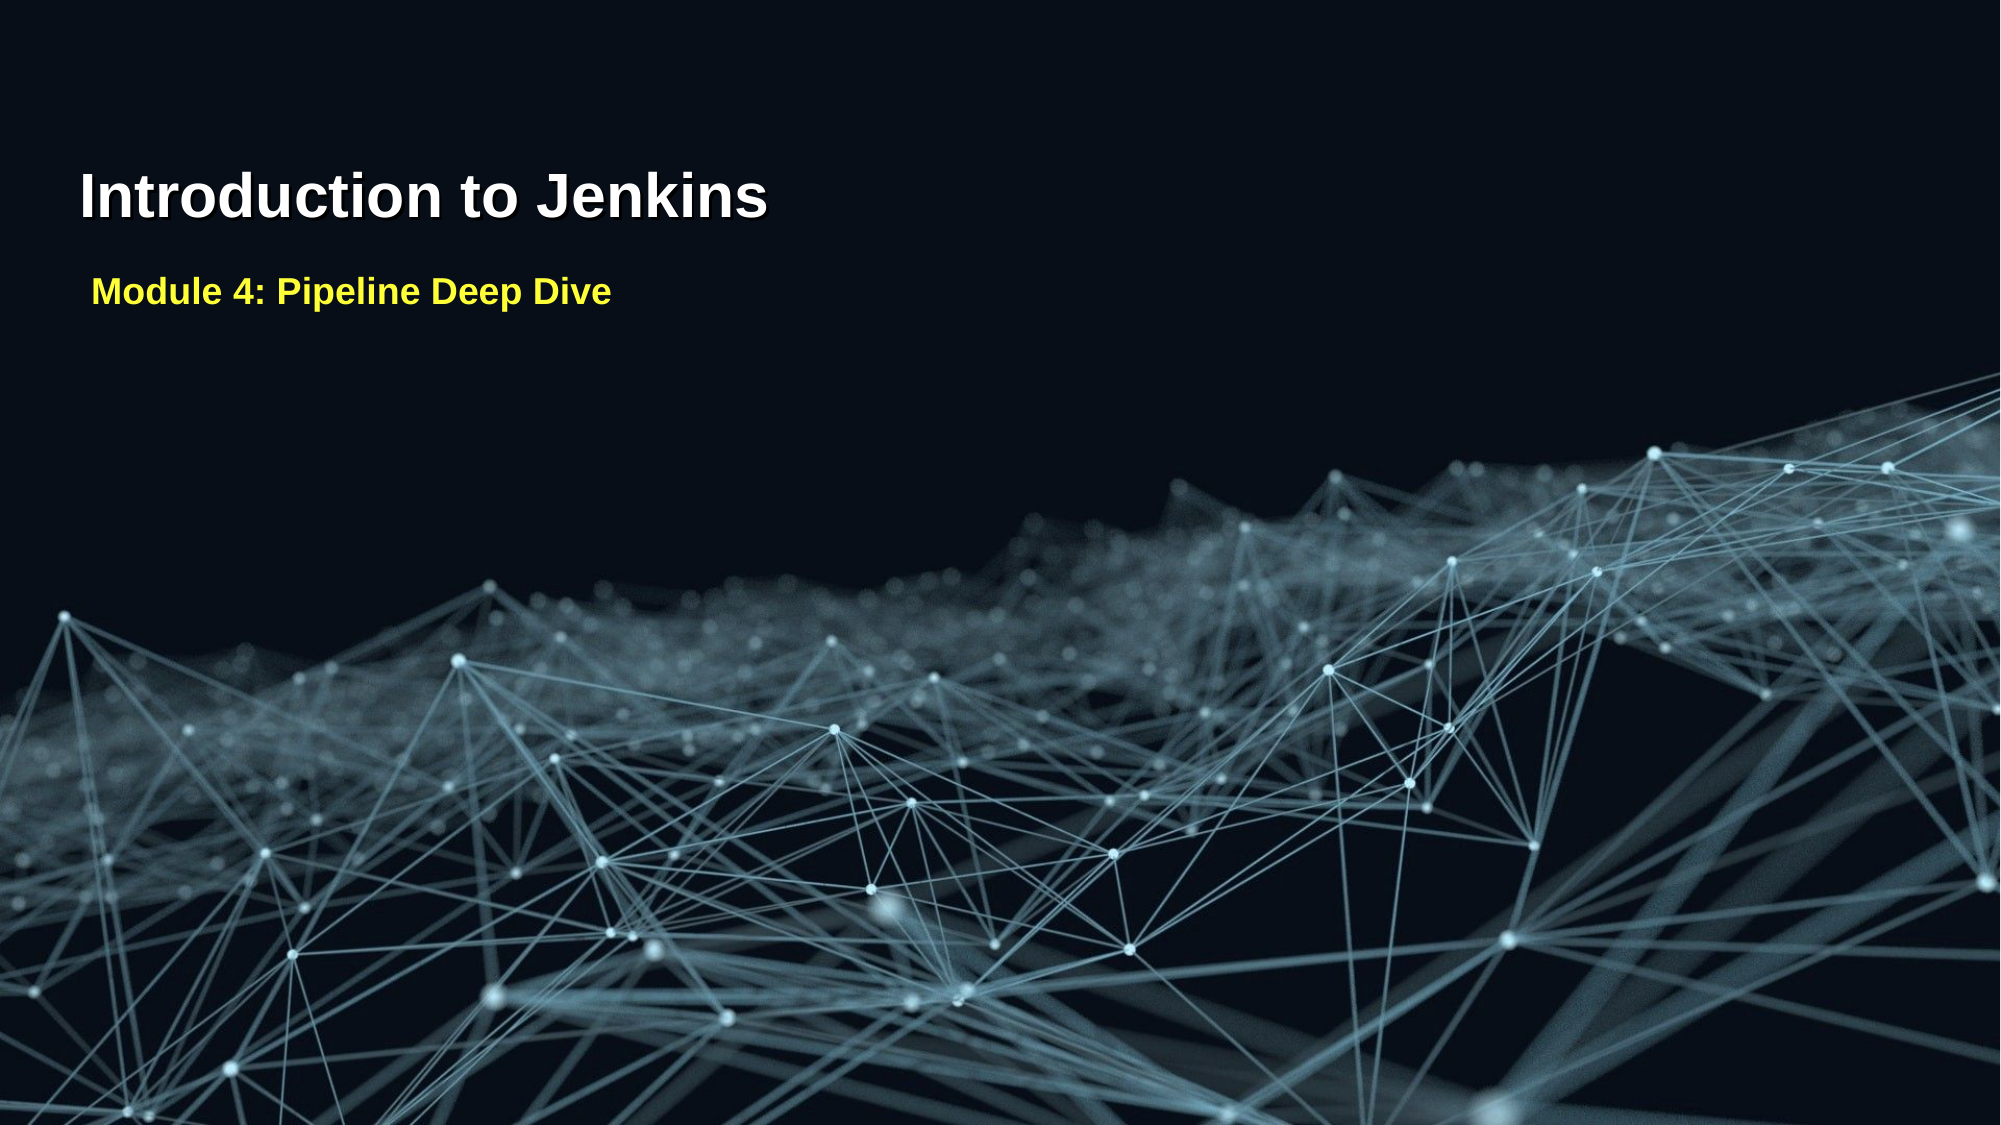

Introduction to Jenkins
Module 4: Pipeline Deep Dive